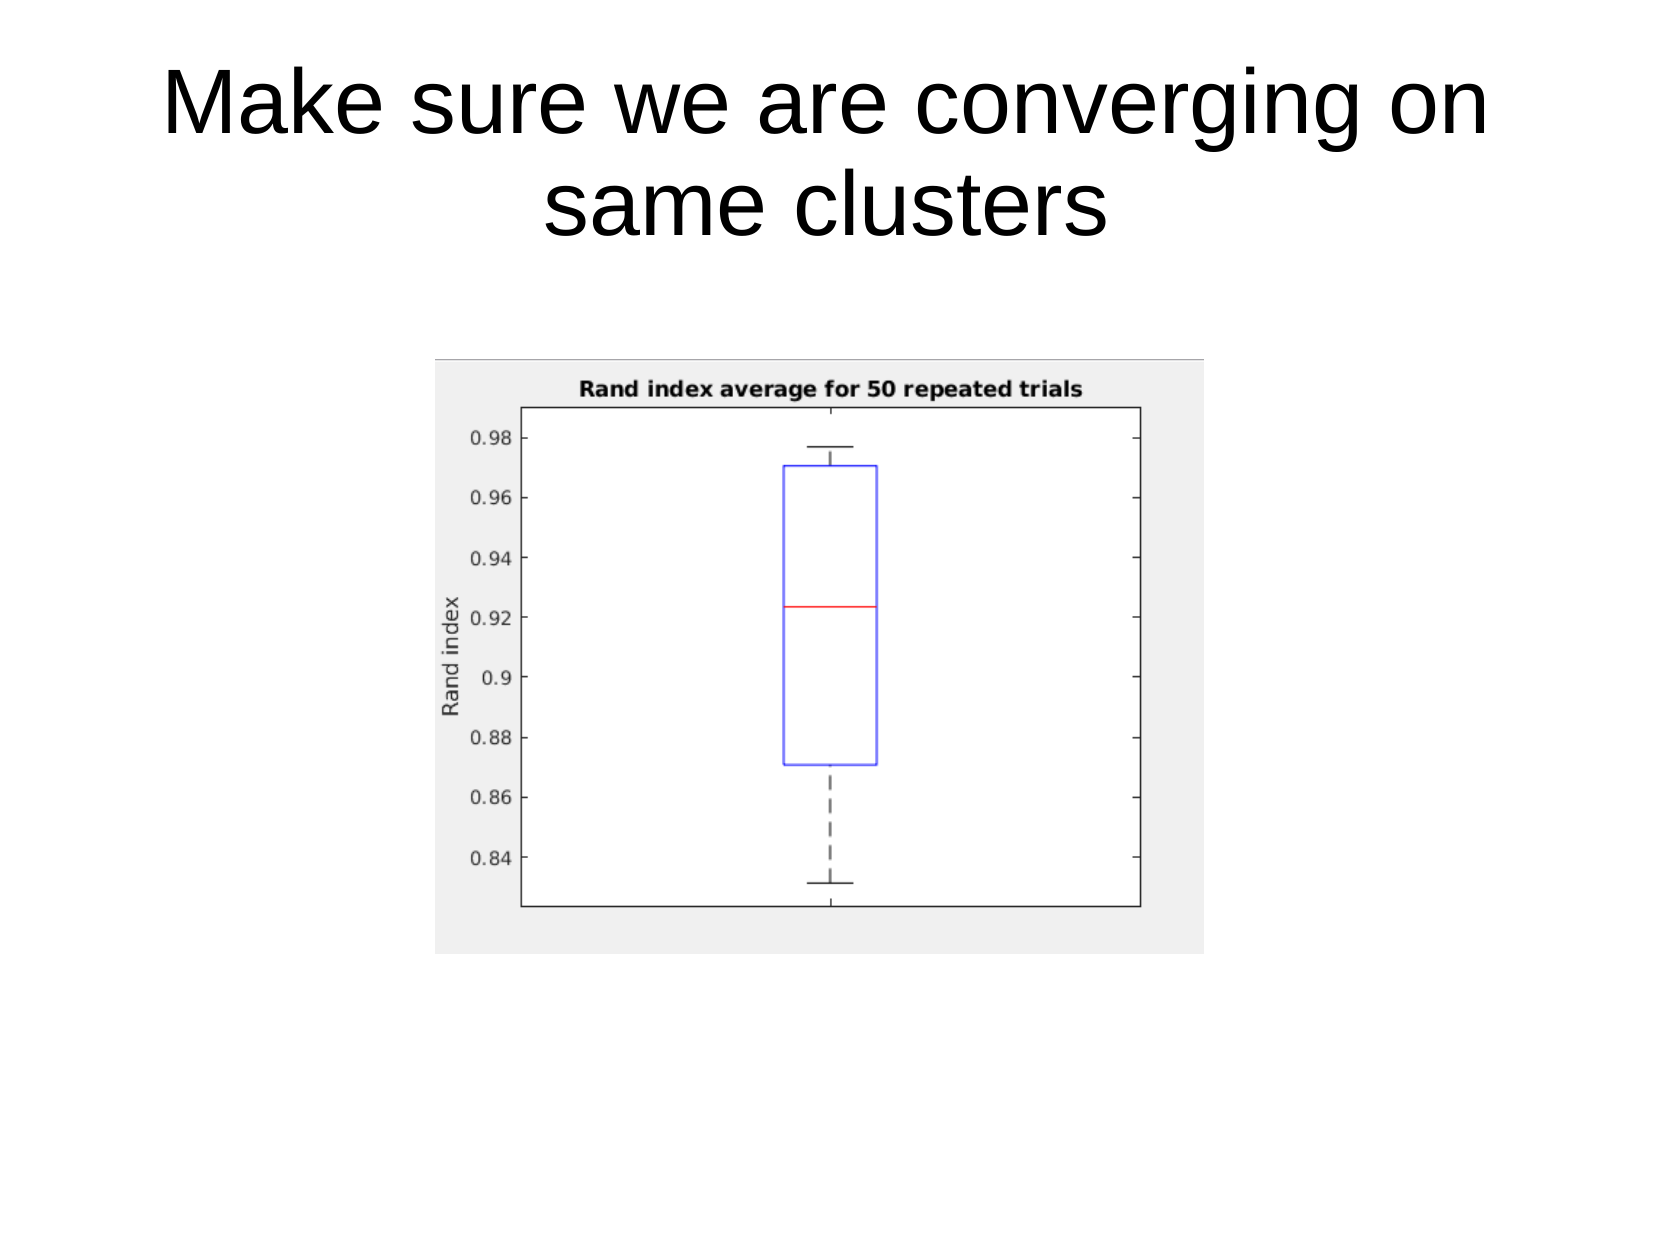

# Make sure we are converging on same clusters